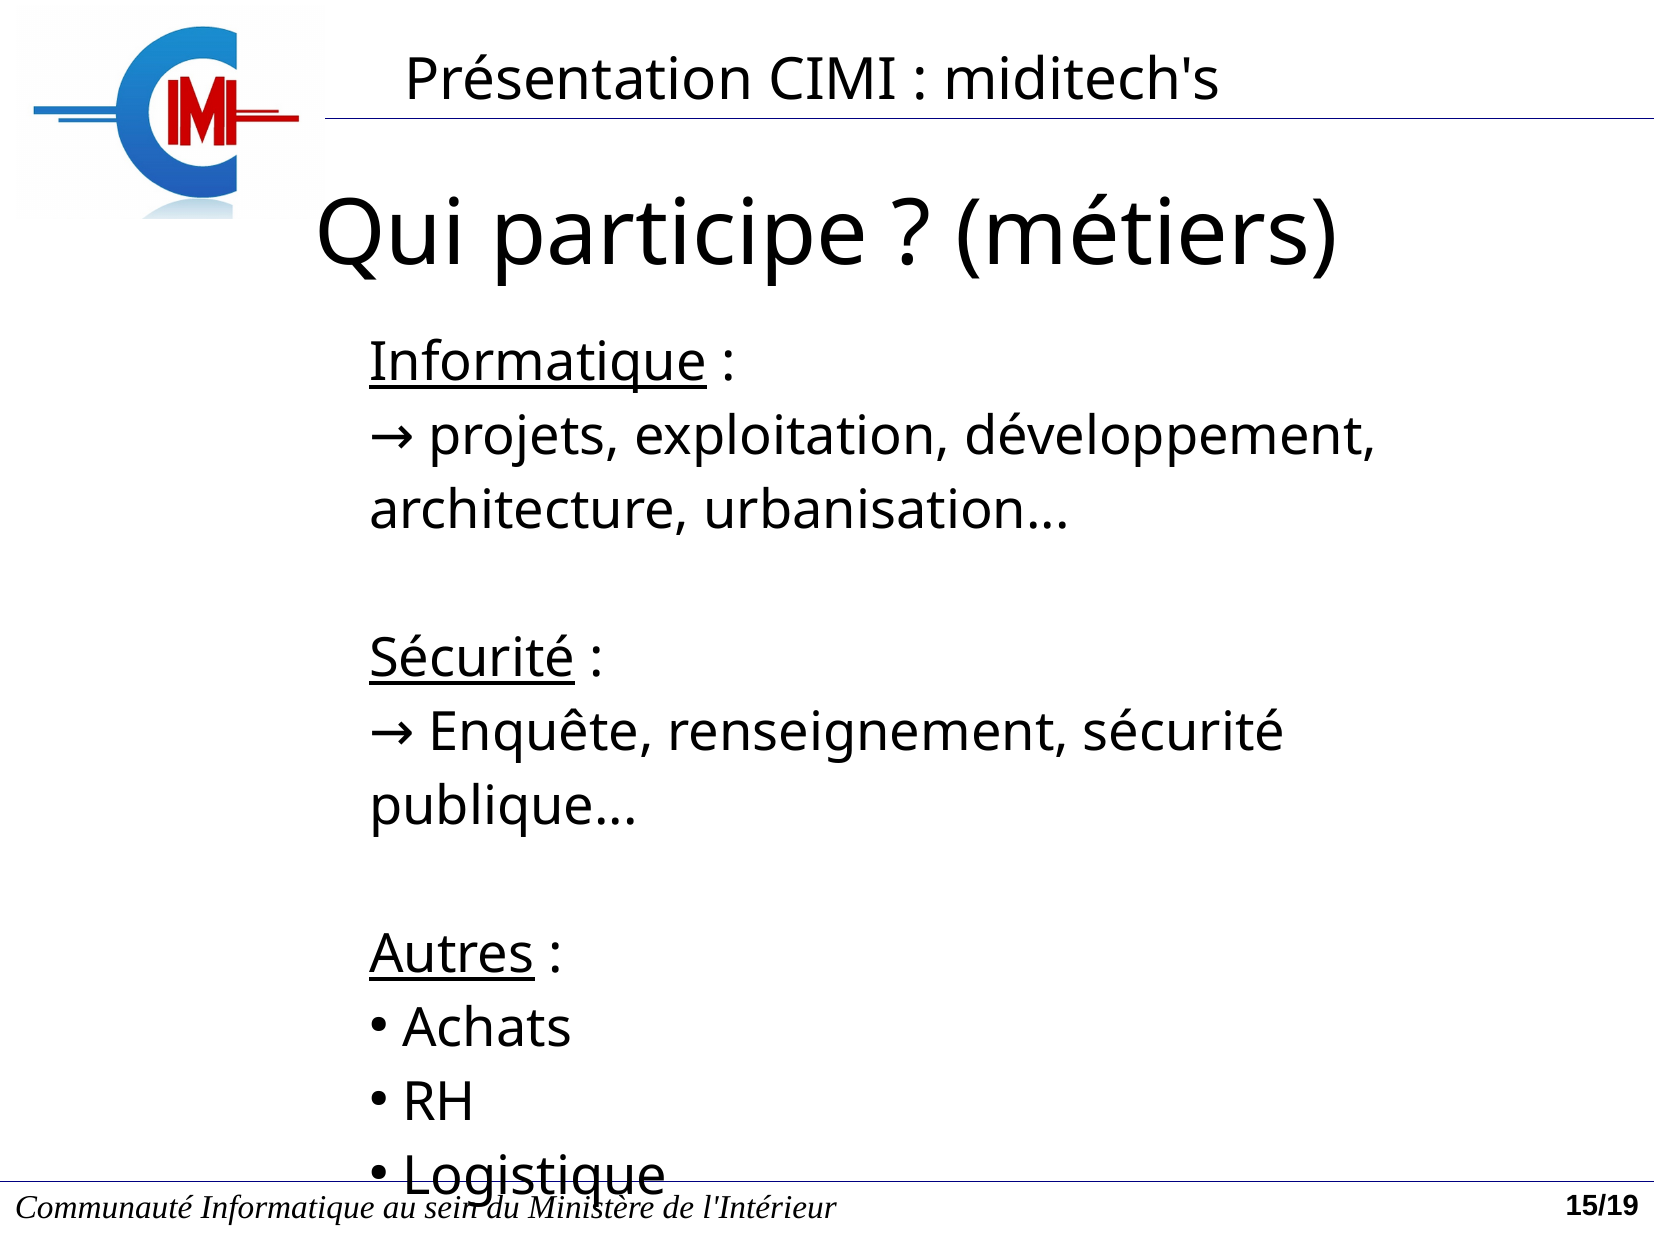

Présentation CIMI : miditech's
Qui participe ? (métiers)
Informatique :
→ projets, exploitation, développement, architecture, urbanisation...
Sécurité :
→ Enquête, renseignement, sécurité publique...
Autres :
 Achats
 RH
 Logistique